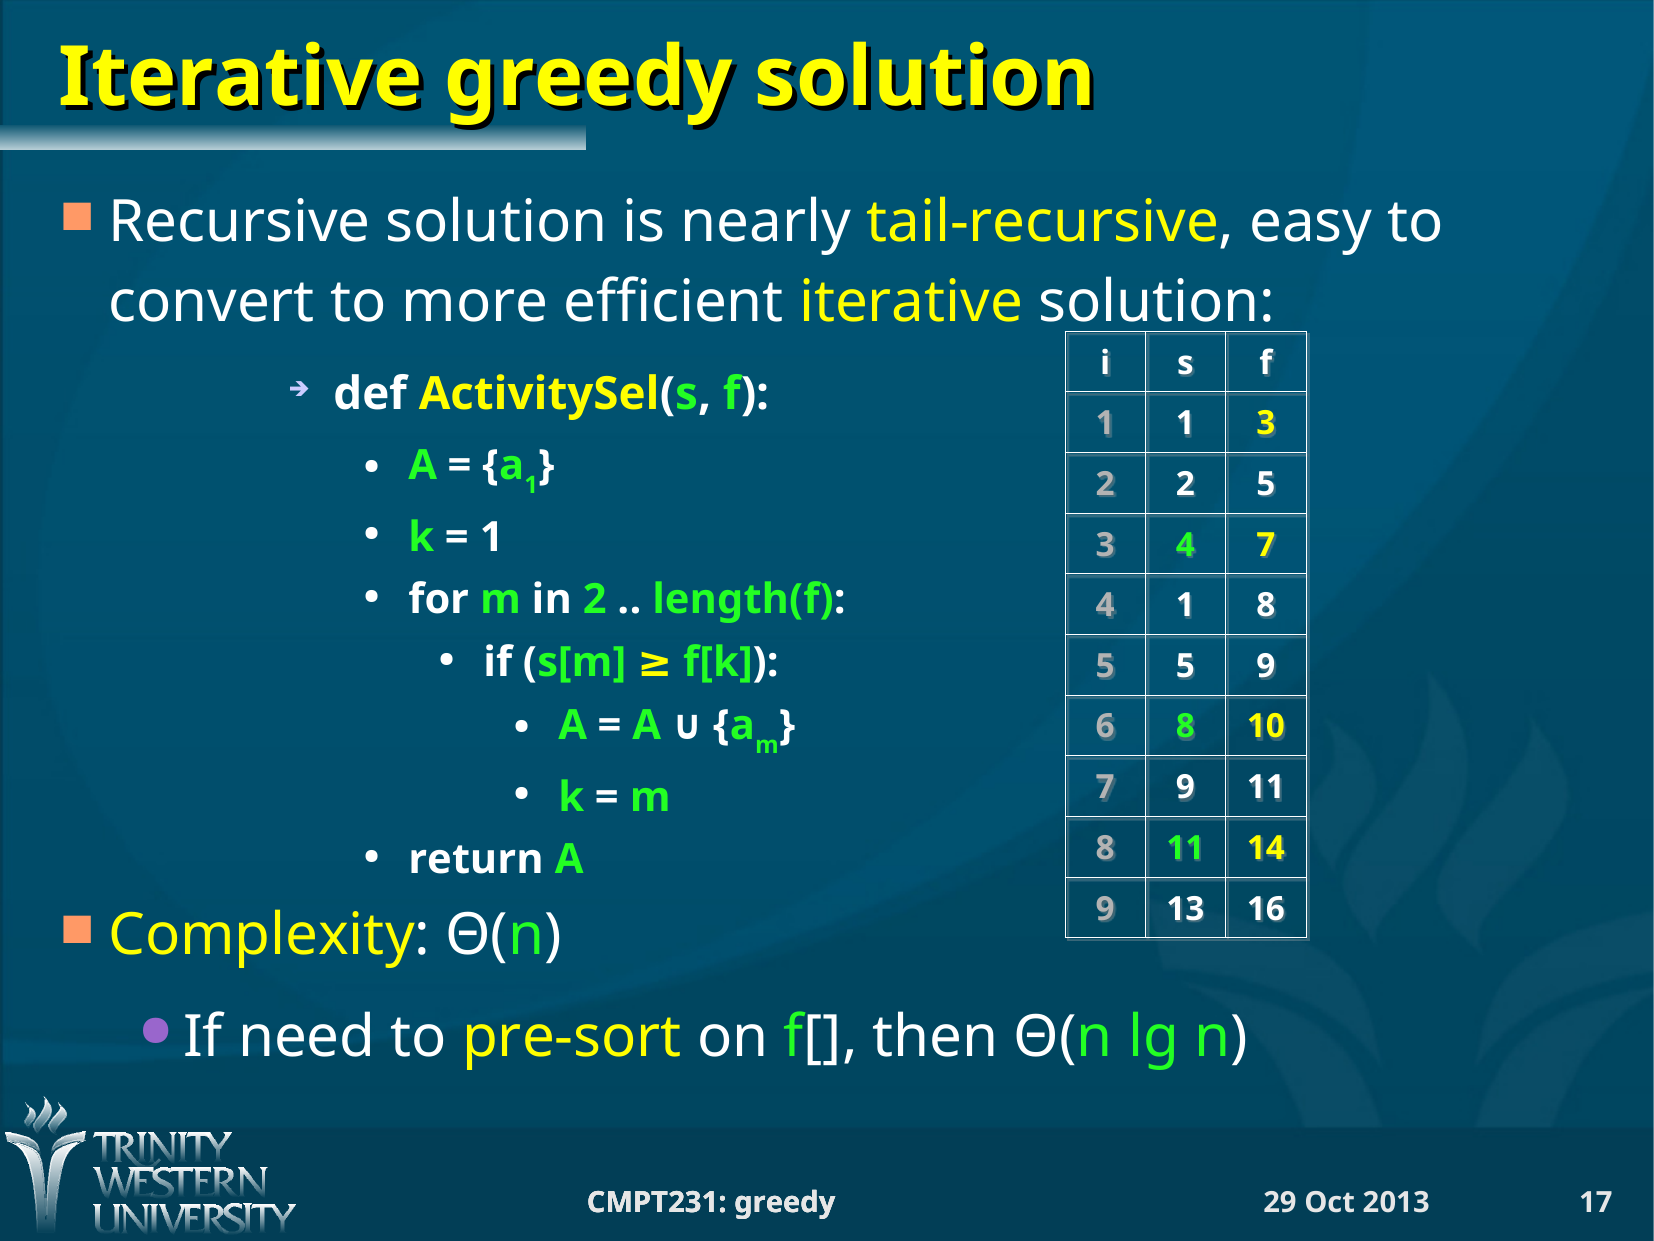

# Iterative greedy solution
Recursive solution is nearly tail-recursive, easy to convert to more efficient iterative solution:
def ActivitySel(s, f):
A = {a1}
k = 1
for m in 2 .. length(f):
if (s[m] ≥ f[k]):
A = A ∪ {am}
k = m
return A
Complexity: Θ(n)
If need to pre-sort on f[], then Θ(n lg n)
| i | s | f |
| --- | --- | --- |
| 1 | 1 | 3 |
| 2 | 2 | 5 |
| 3 | 4 | 7 |
| 4 | 1 | 8 |
| 5 | 5 | 9 |
| 6 | 8 | 10 |
| 7 | 9 | 11 |
| 8 | 11 | 14 |
| 9 | 13 | 16 |
CMPT231: greedy
29 Oct 2013
17